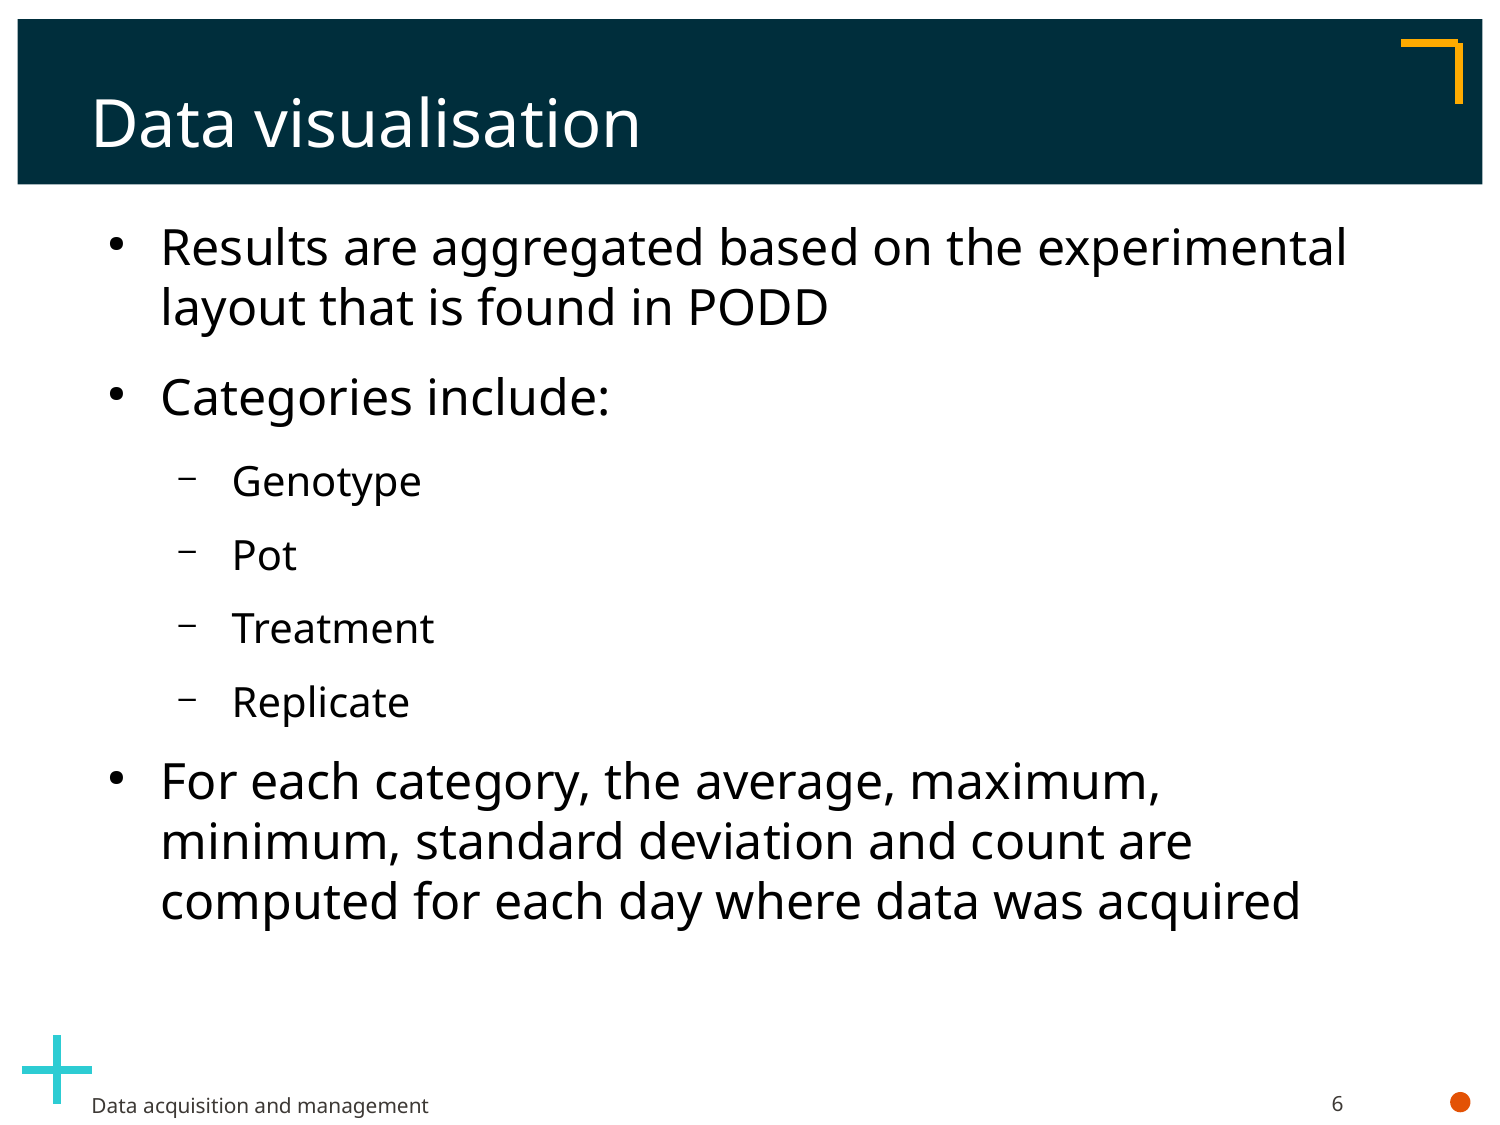

# Data visualisation
Results are aggregated based on the experimental layout that is found in PODD
Categories include:
Genotype
Pot
Treatment
Replicate
For each category, the average, maximum, minimum, standard deviation and count are computed for each day where data was acquired
Data acquisition and management